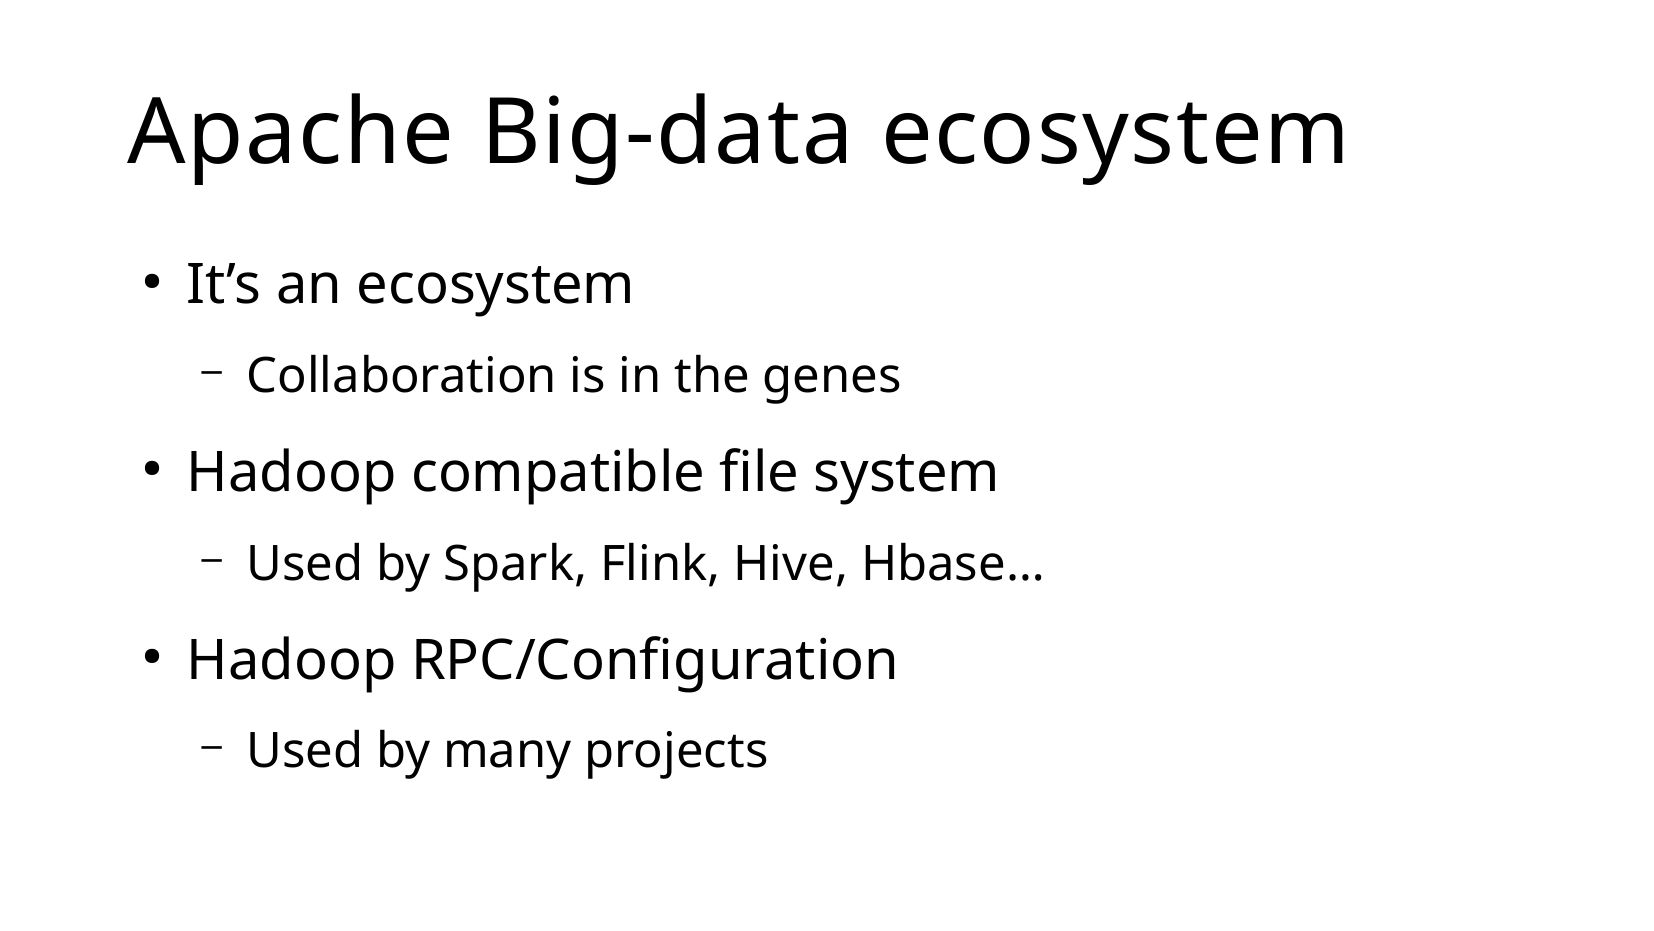

# Apache Big-data ecosystem
It’s an ecosystem
Collaboration is in the genes
Hadoop compatible file system
Used by Spark, Flink, Hive, Hbase…
Hadoop RPC/Configuration
Used by many projects